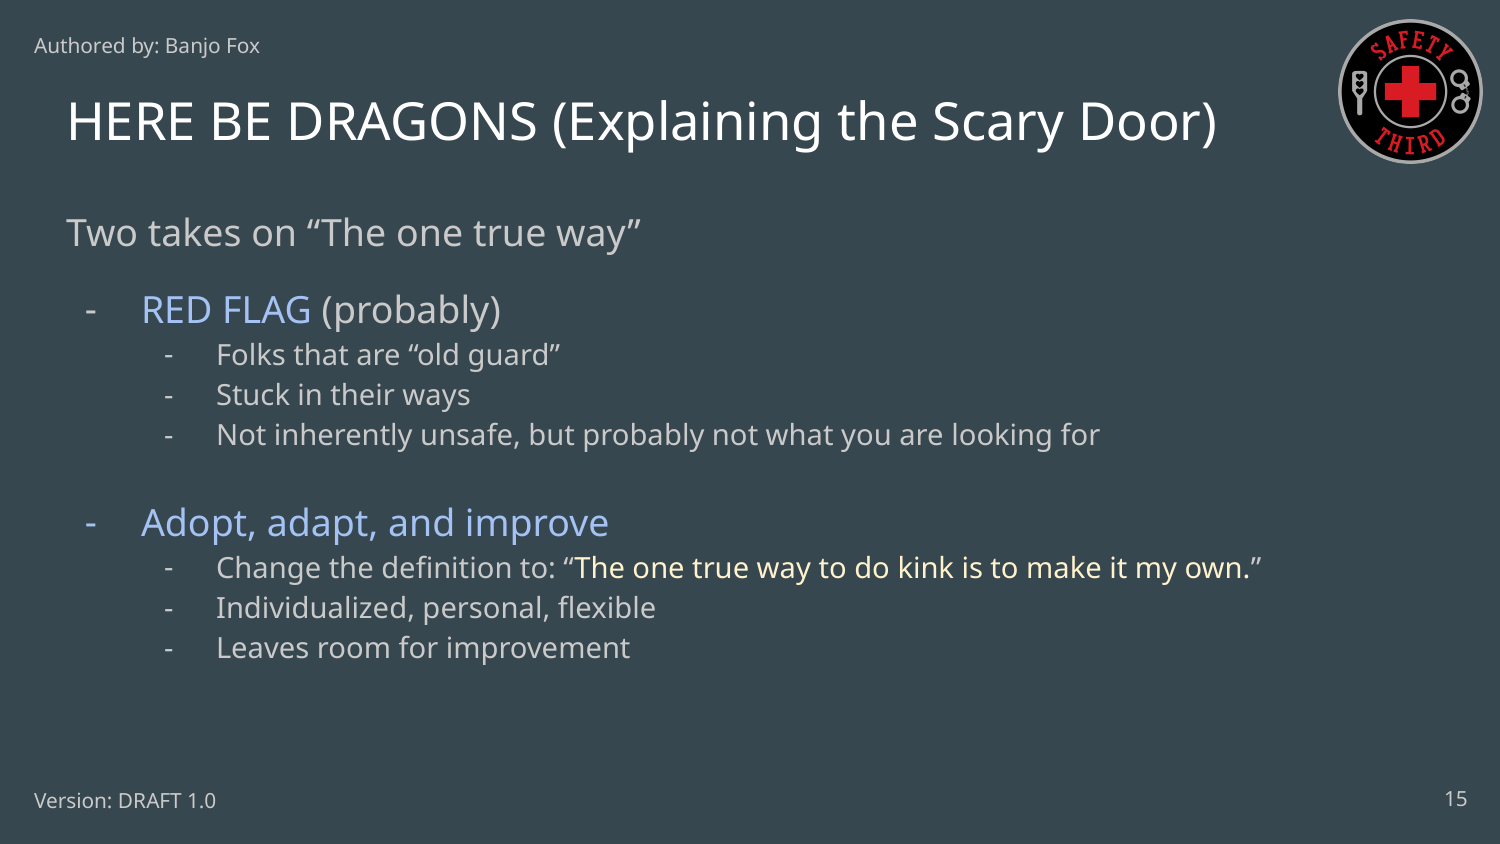

# HERE BE DRAGONS (Explaining the Scary Door)
Two takes on “The one true way”
RED FLAG (probably)
Folks that are “old guard”
Stuck in their ways
Not inherently unsafe, but probably not what you are looking for
Adopt, adapt, and improve
Change the definition to: “The one true way to do kink is to make it my own.”
Individualized, personal, flexible
Leaves room for improvement